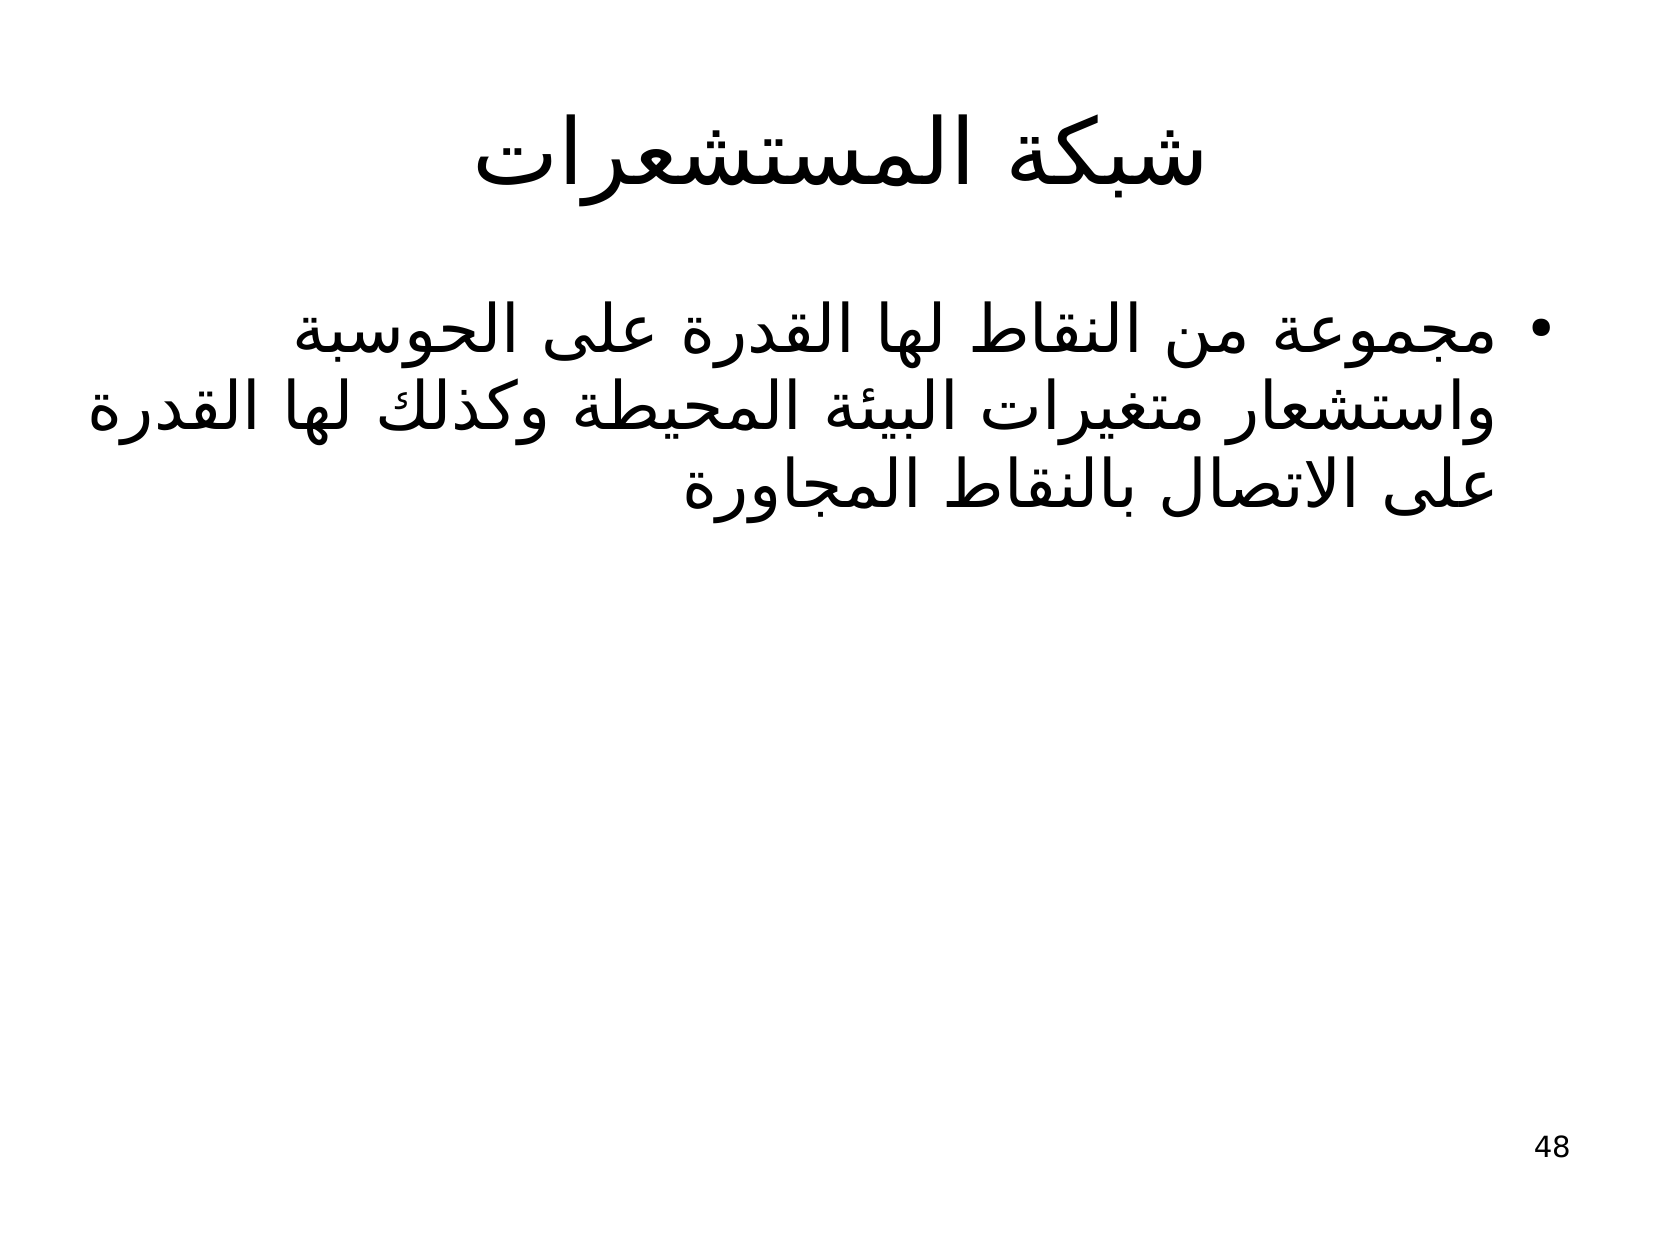

# شبكة المستشعرات
مجموعة من النقاط لها القدرة على الحوسبة واستشعار متغيرات البيئة المحيطة وكذلك لها القدرة على الاتصال بالنقاط المجاورة
48